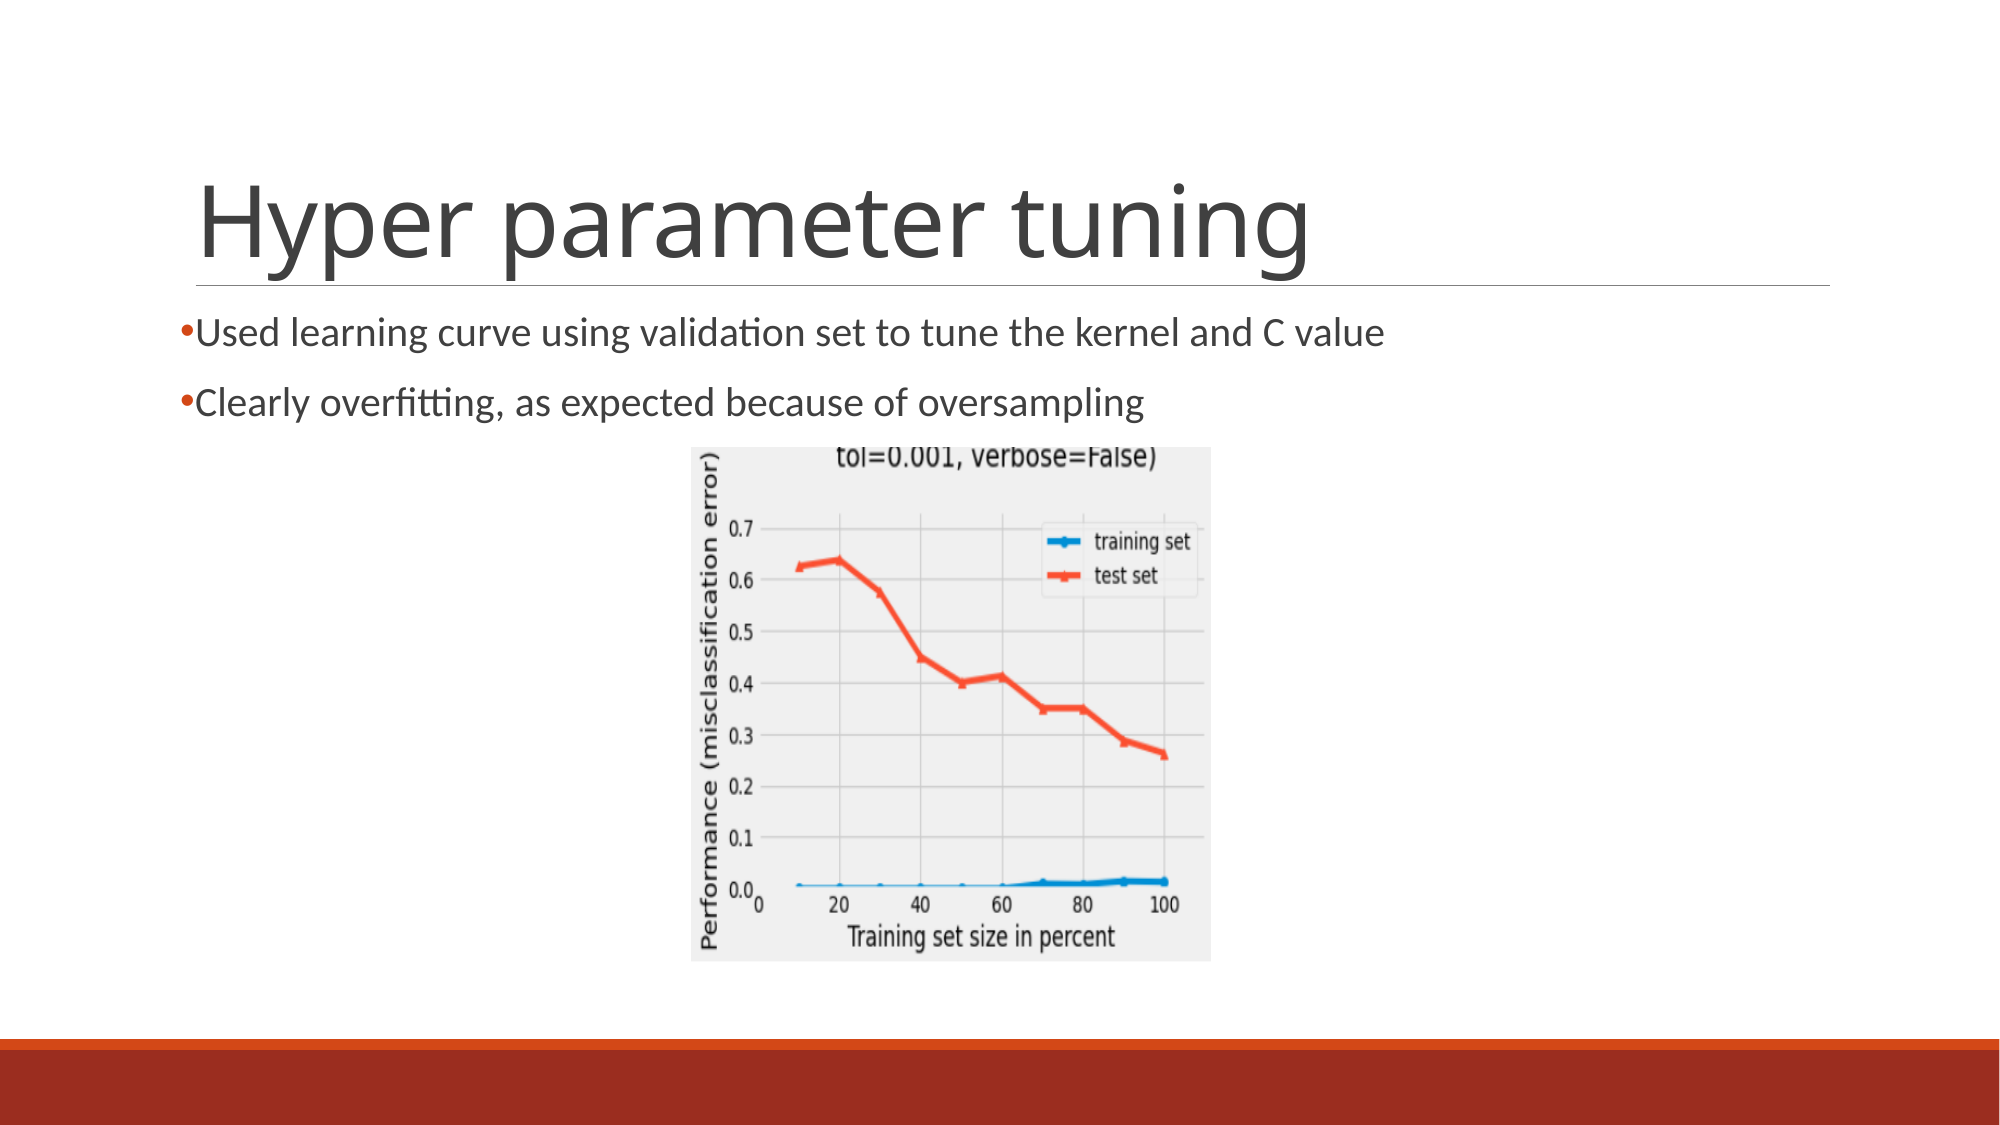

# Hyper parameter tuning
Used learning curve using validation set to tune the kernel and C value
Clearly overfitting, as expected because of oversampling